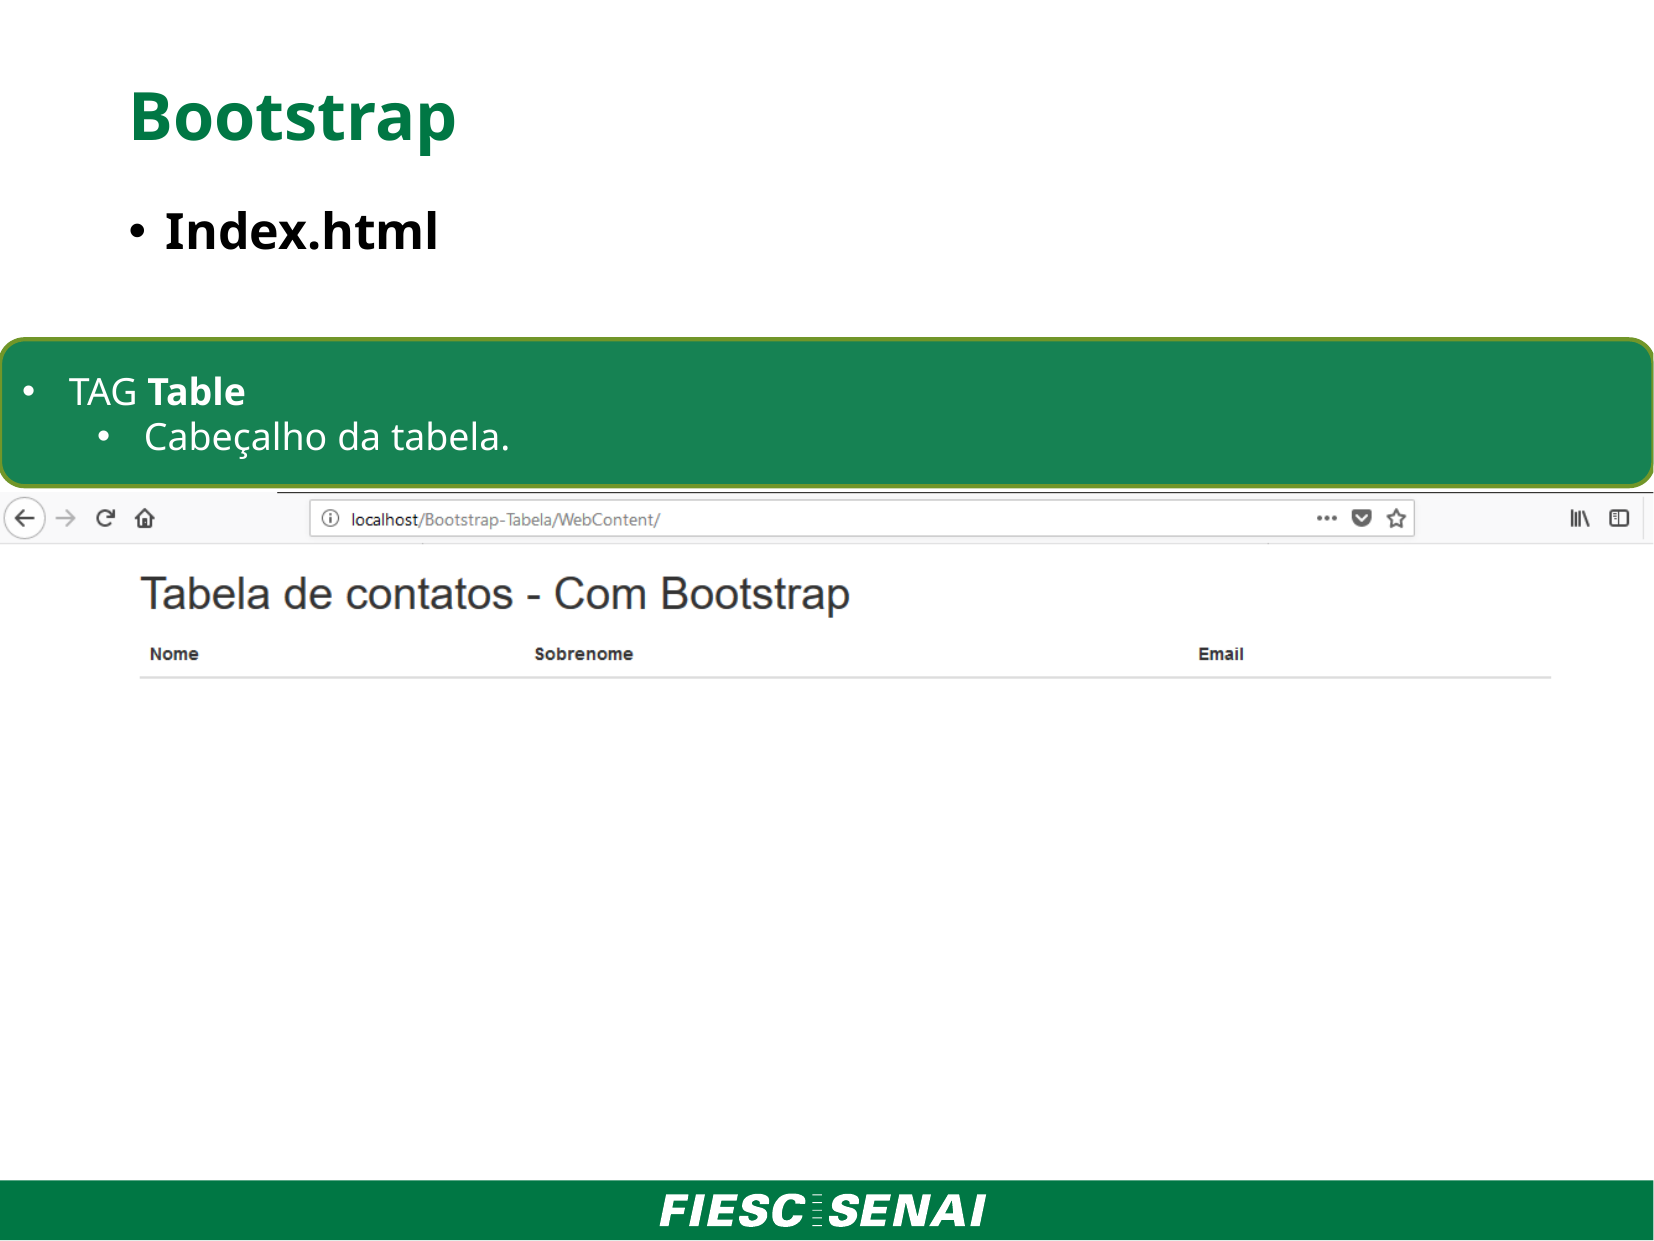

Bootstrap
Index.html
TAG Table
Cabeçalho da tabela.